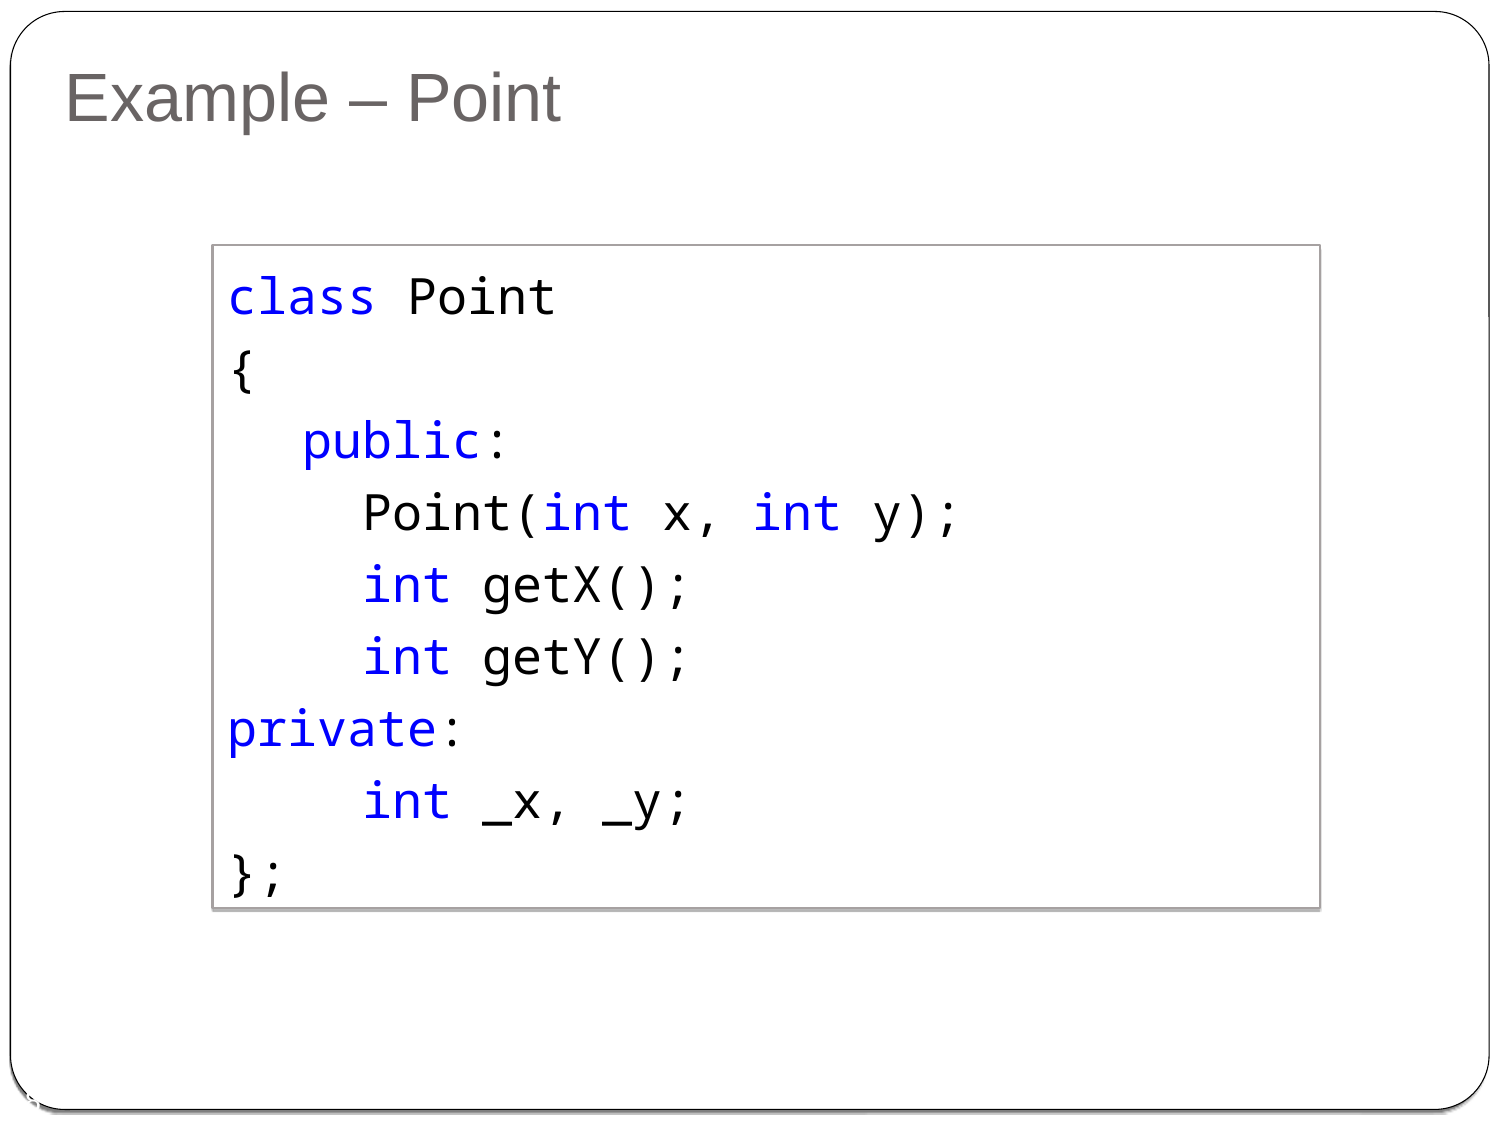

# Example – Point
class Point
{
	public:
	 Point(int x, int y);
	 int getX();
	 int getY();
private:
	 int _x, _y;
};